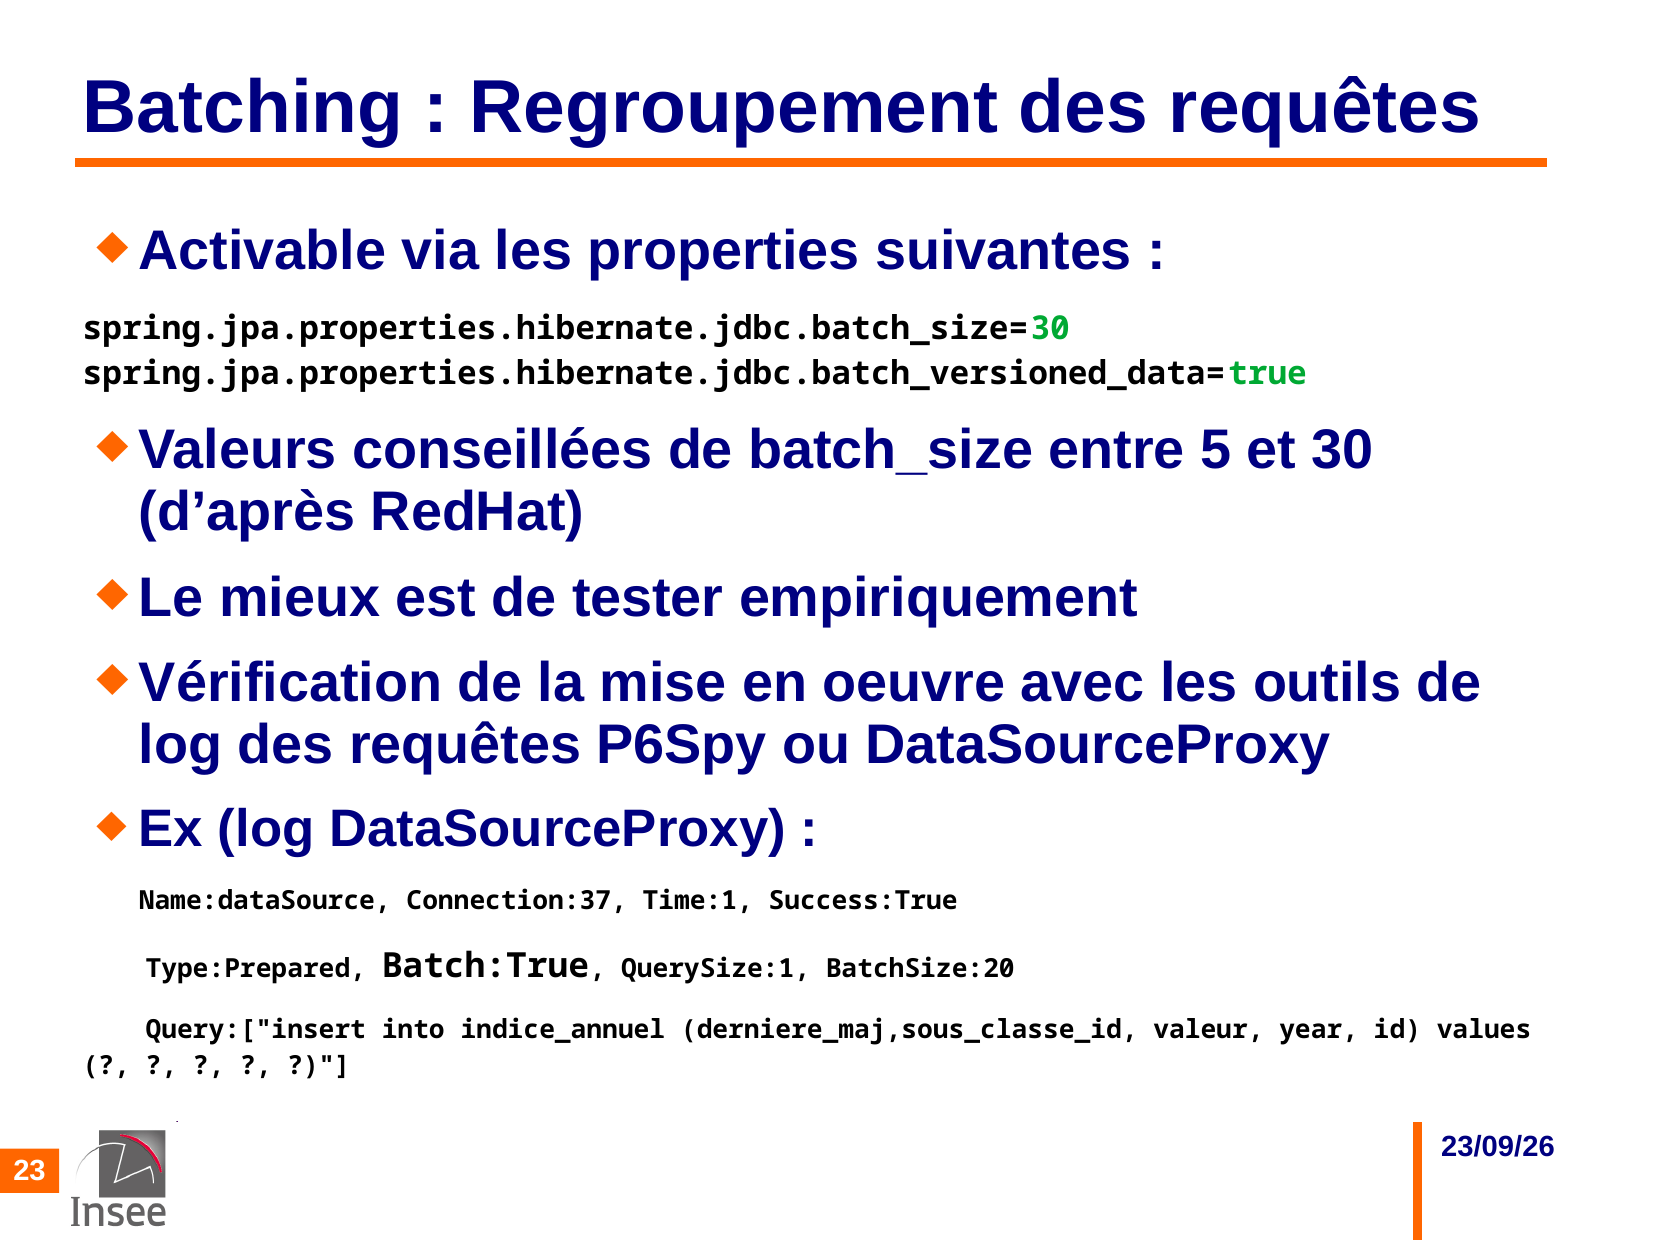

# Batching : Regroupement des requêtes
Activable via les properties suivantes :
spring.jpa.properties.hibernate.jdbc.batch_size=30 spring.jpa.properties.hibernate.jdbc.batch_versioned_data=true
Valeurs conseillées de batch_size entre 5 et 30 (d’après RedHat)
Le mieux est de tester empiriquement
Vérification de la mise en oeuvre avec les outils de log des requêtes P6Spy ou DataSourceProxy
Ex (log DataSourceProxy) :
Name:dataSource, Connection:37, Time:1, Success:True
 Type:Prepared, Batch:True, QuerySize:1, BatchSize:20
 Query:["insert into indice_annuel (derniere_maj,sous_classe_id, valeur, year, id) values (?, ?, ?, ?, ?)"]
23